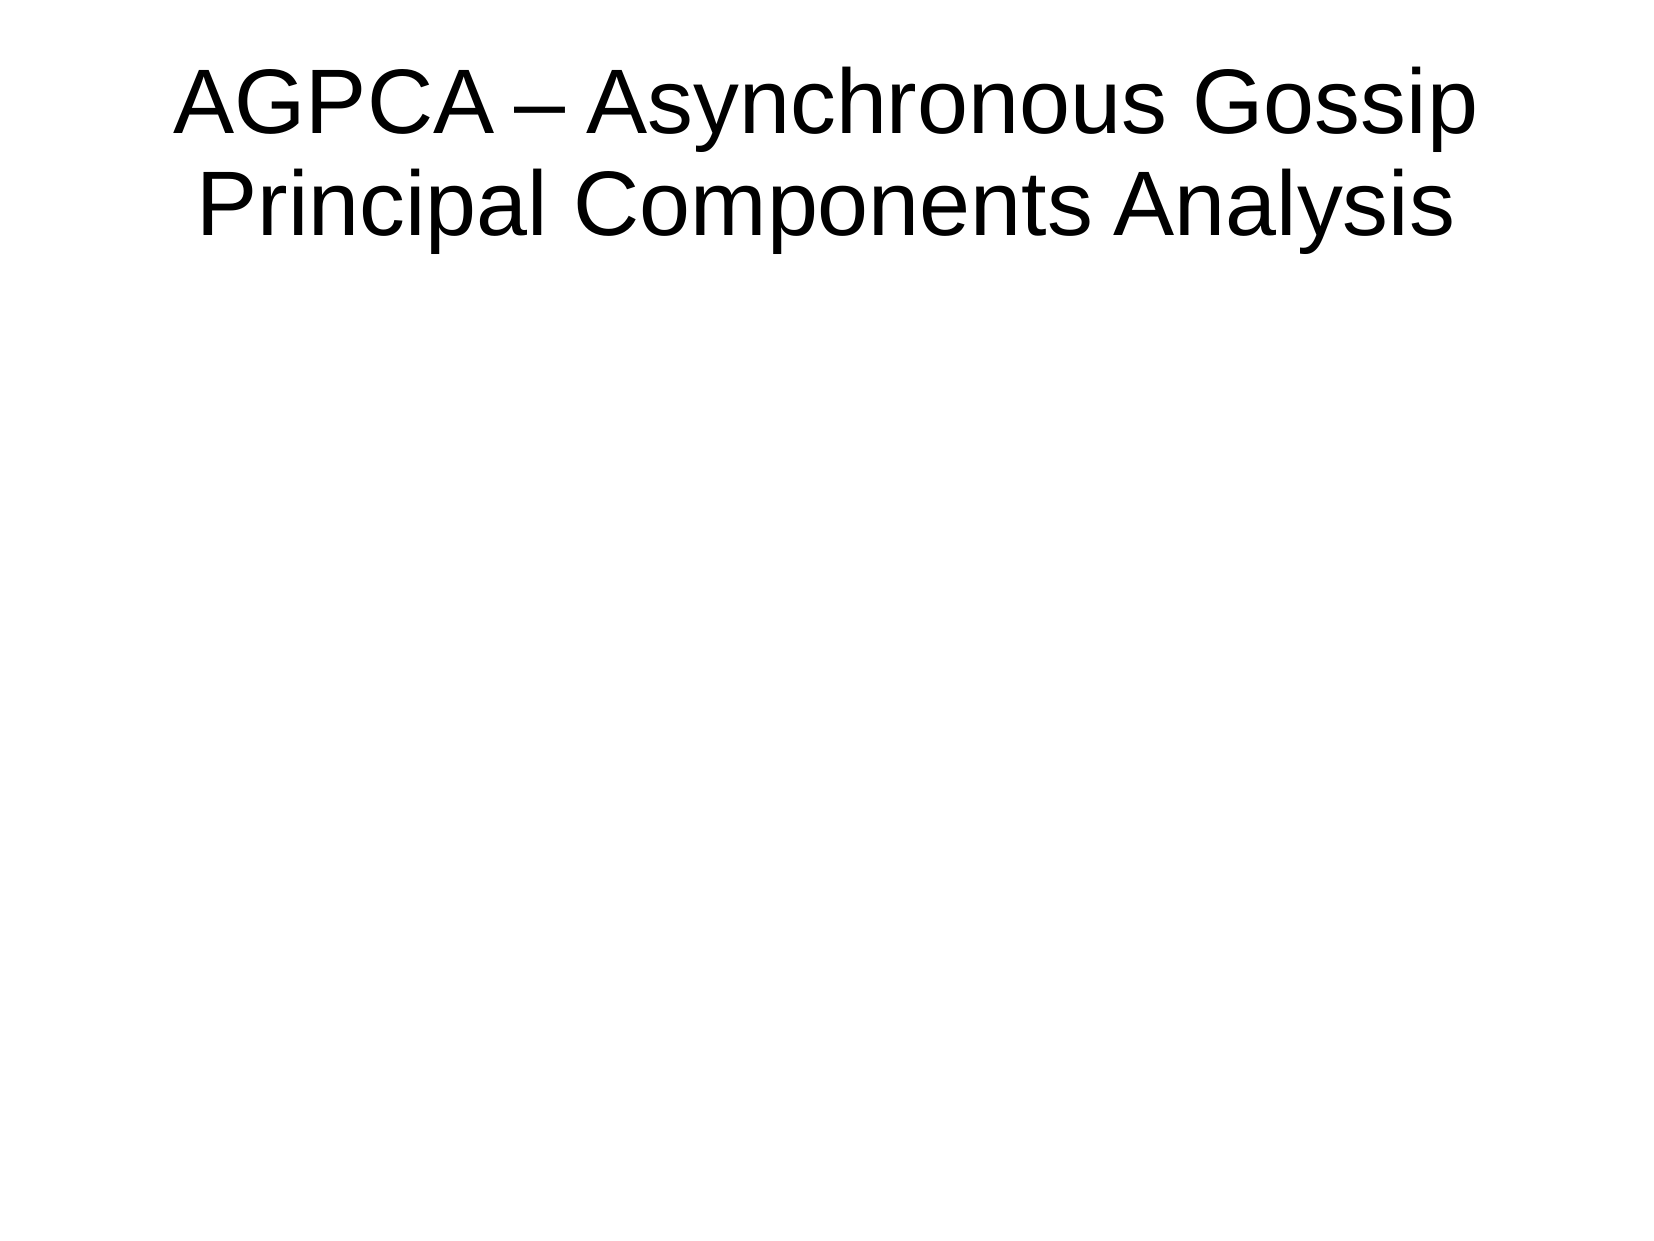

# AGPCA – Asynchronous Gossip Principal Components Analysis